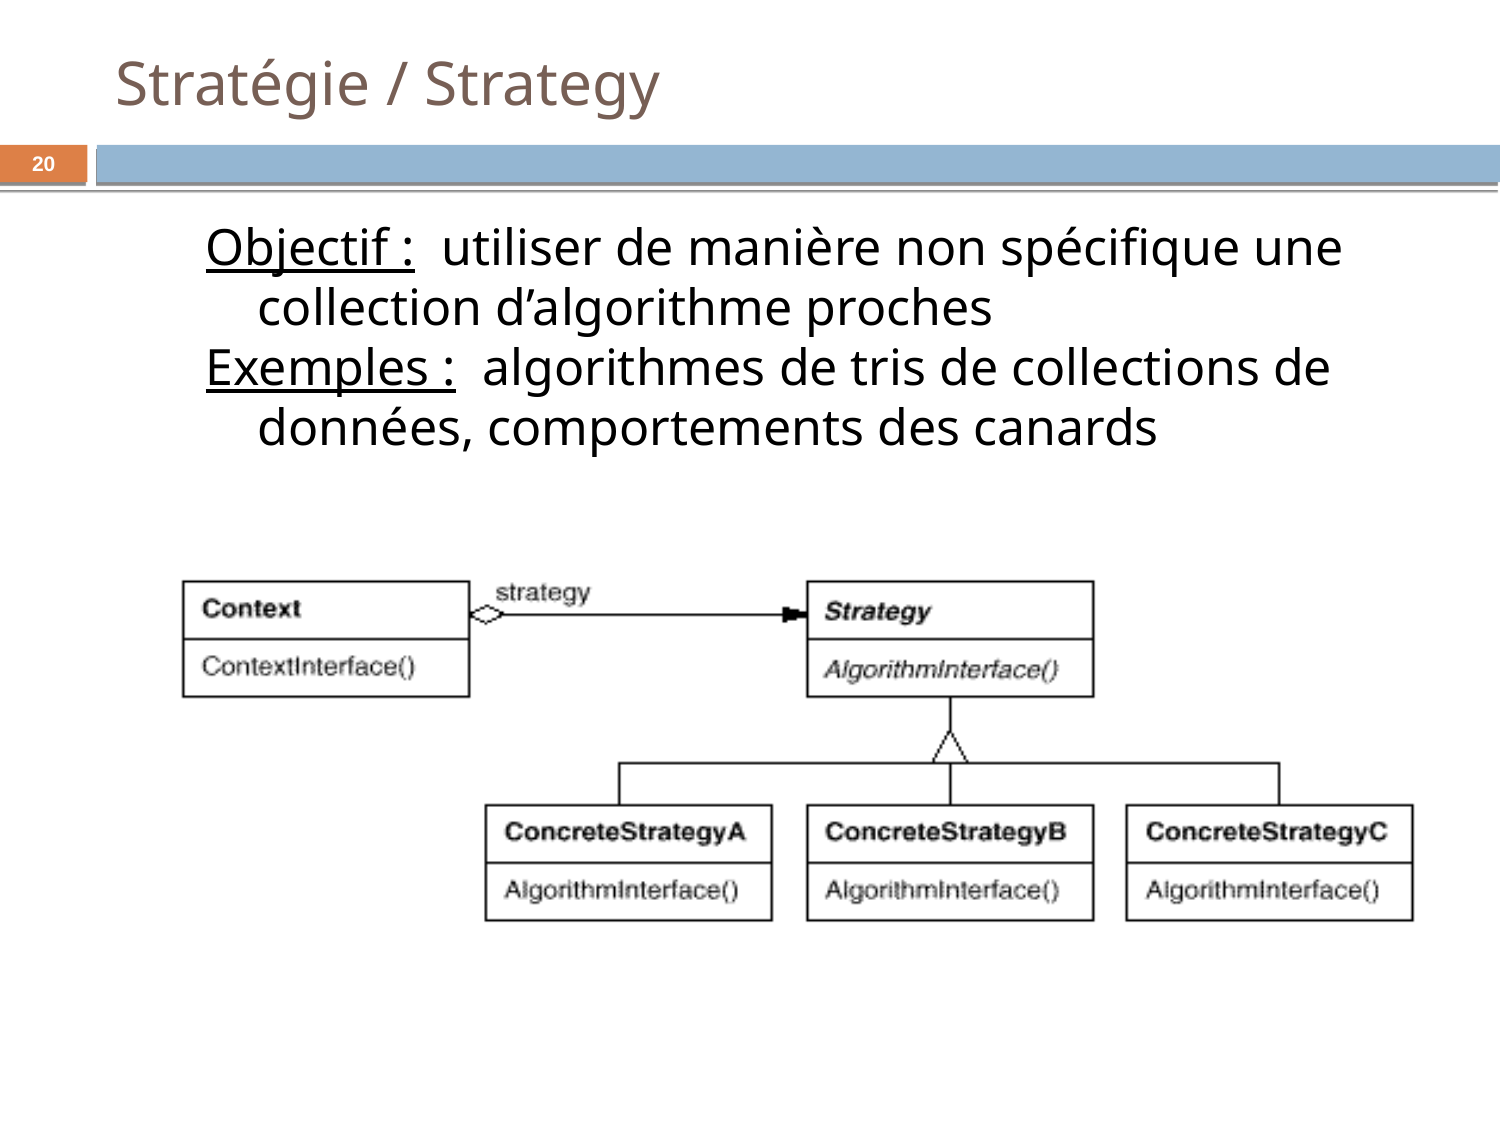

# Stratégie / Strategy
Objectif : utiliser de manière non spécifique une collection d’algorithme proches
Exemples : algorithmes de tris de collections de données, comportements des canards